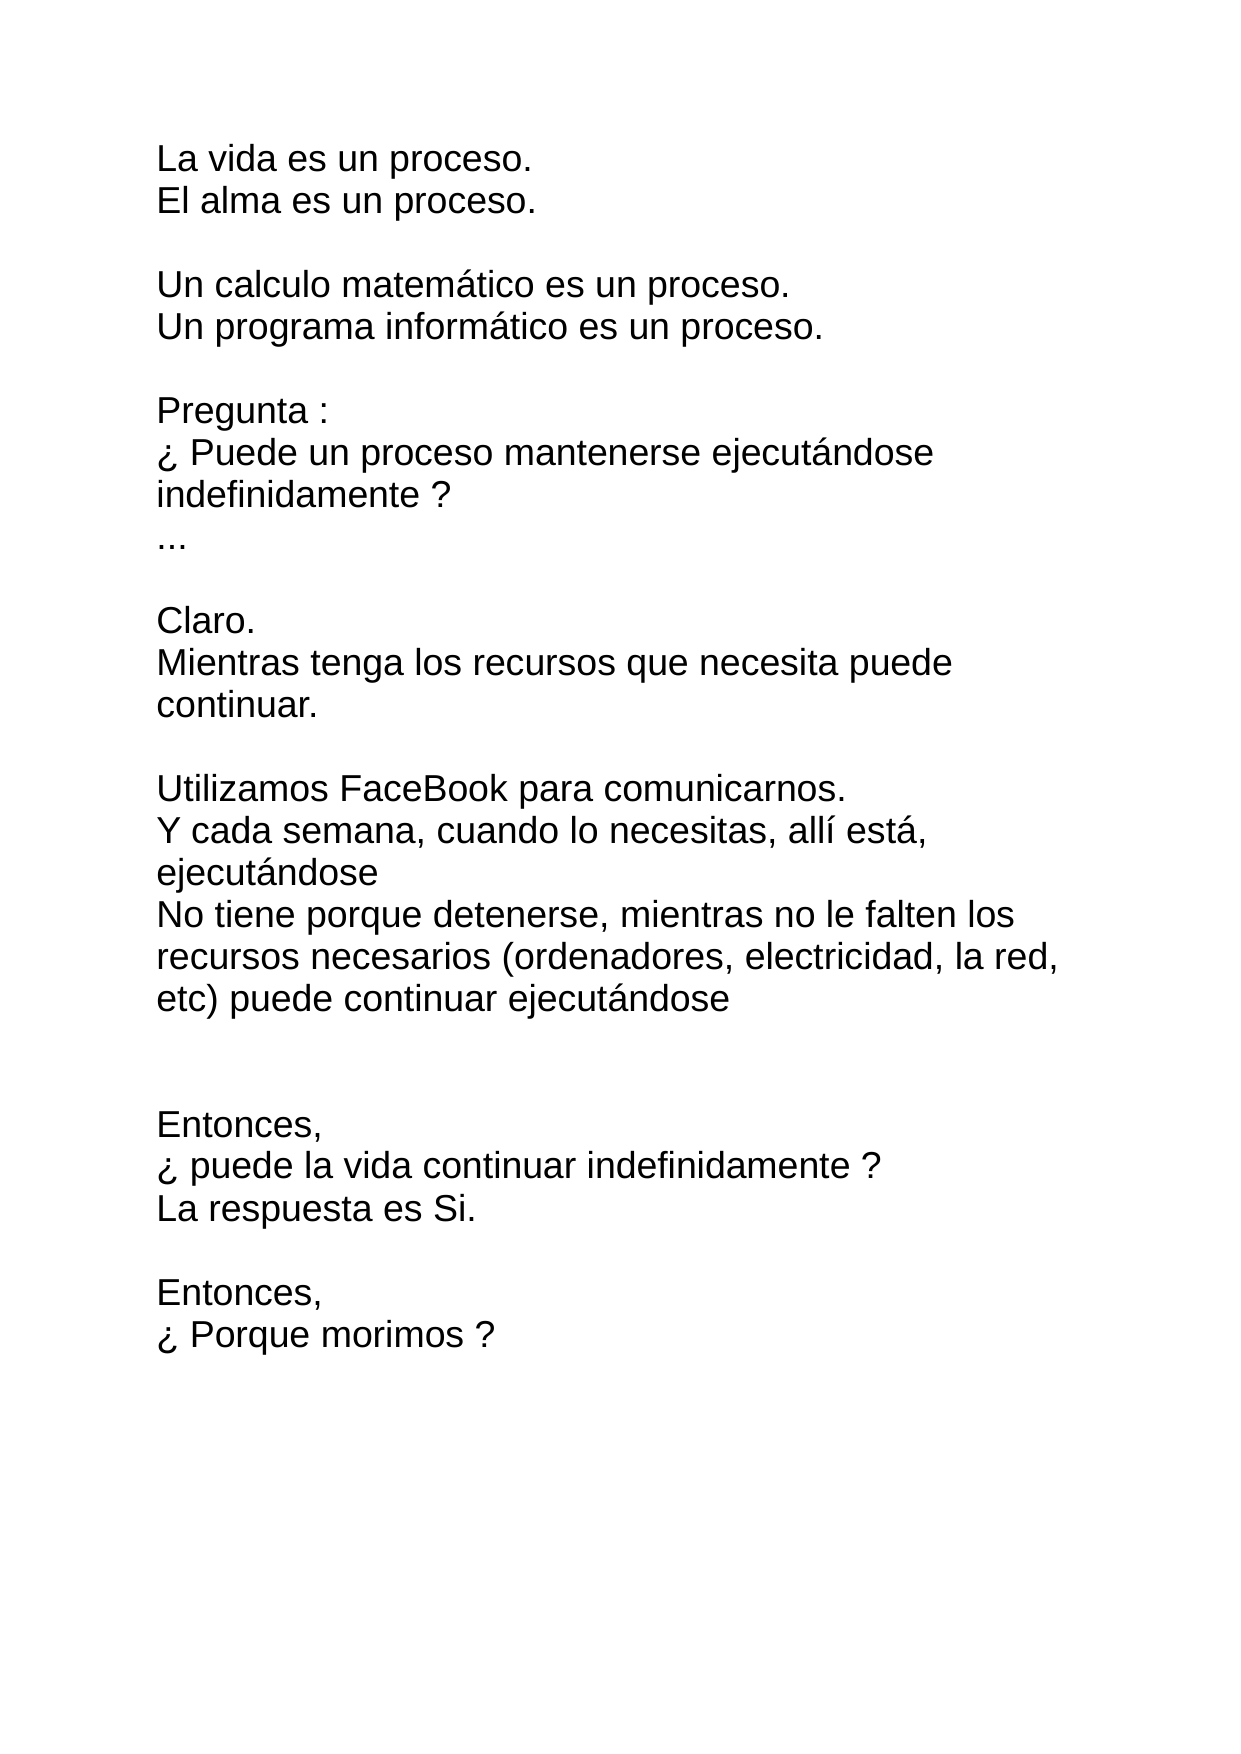

La vida es un proceso.
El alma es un proceso.
Un calculo matemático es un proceso.
Un programa informático es un proceso.
Pregunta :
¿ Puede un proceso mantenerse ejecutándose indefinidamente ?
...
Claro.
Mientras tenga los recursos que necesita puede continuar.
Utilizamos FaceBook para comunicarnos.
Y cada semana, cuando lo necesitas, allí está, ejecutándose
No tiene porque detenerse, mientras no le falten los recursos necesarios (ordenadores, electricidad, la red, etc) puede continuar ejecutándose
Entonces,
¿ puede la vida continuar indefinidamente ?
La respuesta es Si.
Entonces,
¿ Porque morimos ?